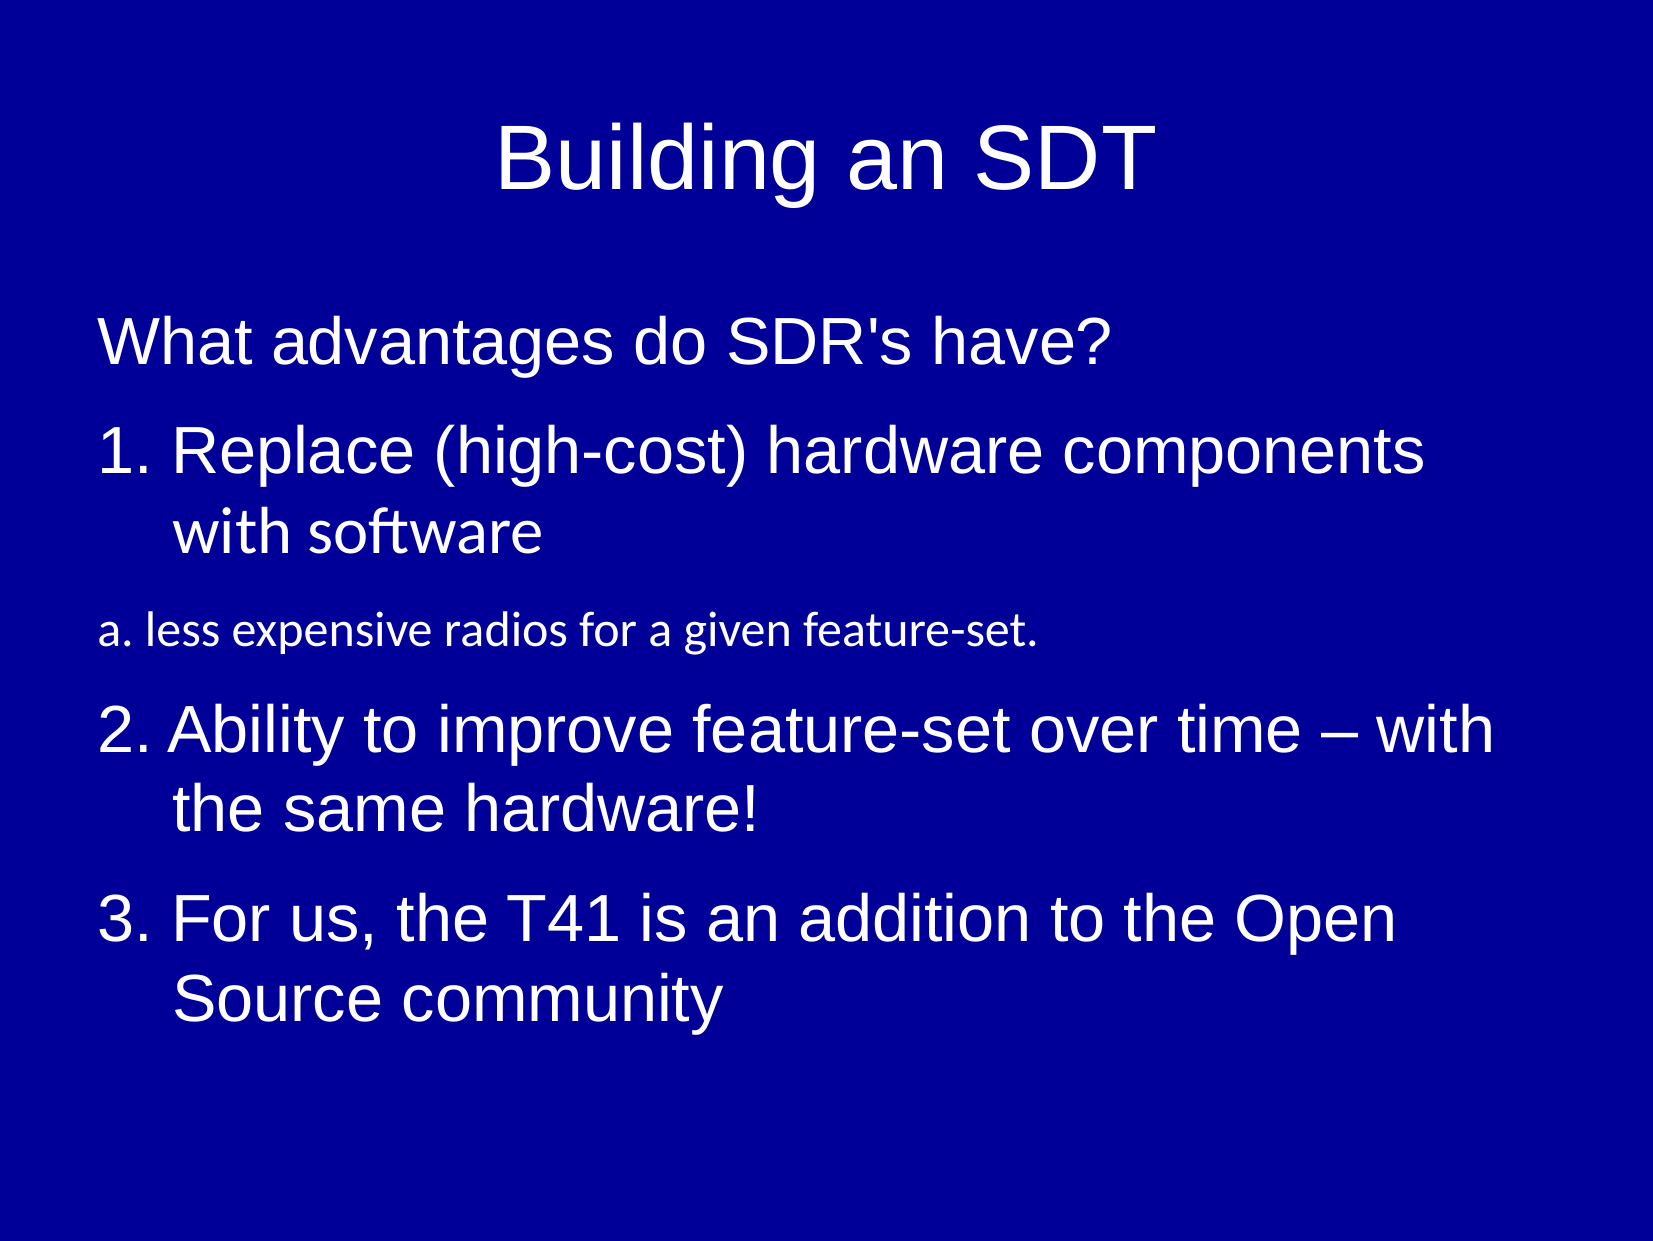

Building an SDT
What advantages do SDR's have?
1. Replace (high-cost) hardware components 		with software
a. less expensive radios for a given feature-set.
2. Ability to improve feature-set over time – with 		the same hardware!
3. For us, the T41 is an addition to the Open 			Source community